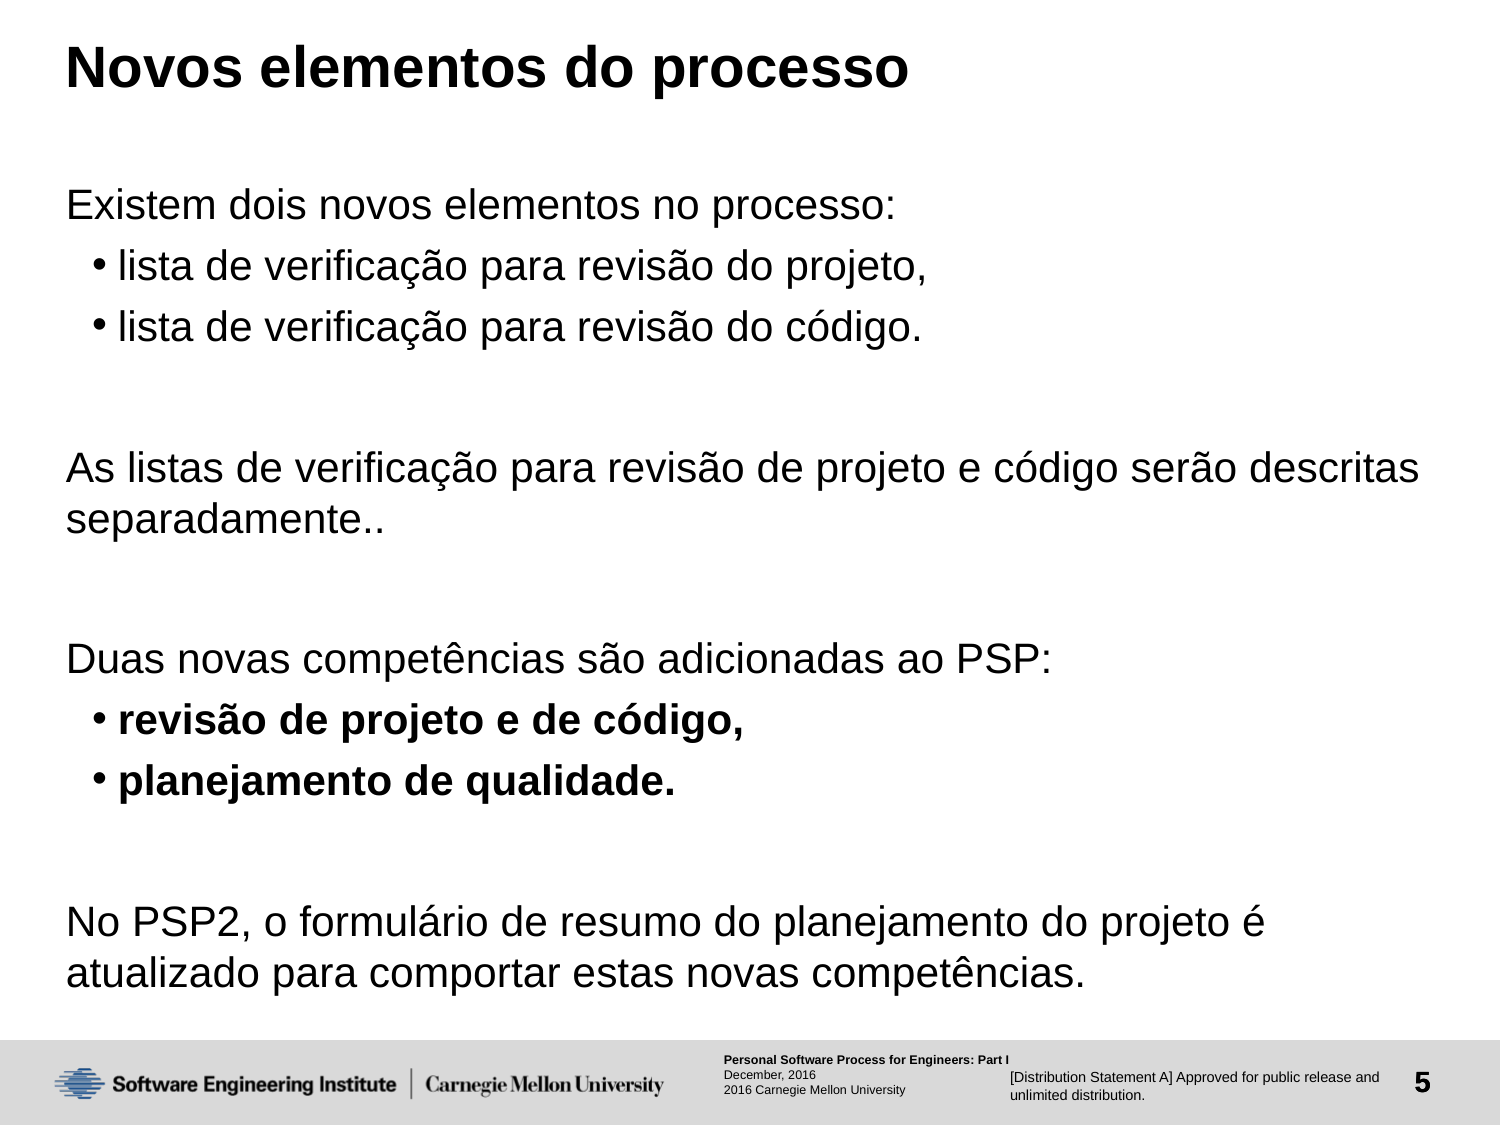

# Novos elementos do processo
Existem dois novos elementos no processo:
lista de verificação para revisão do projeto,
lista de verificação para revisão do código.
As listas de verificação para revisão de projeto e código serão descritas separadamente..
Duas novas competências são adicionadas ao PSP:
revisão de projeto e de código,
planejamento de qualidade.
No PSP2, o formulário de resumo do planejamento do projeto é atualizado para comportar estas novas competências.